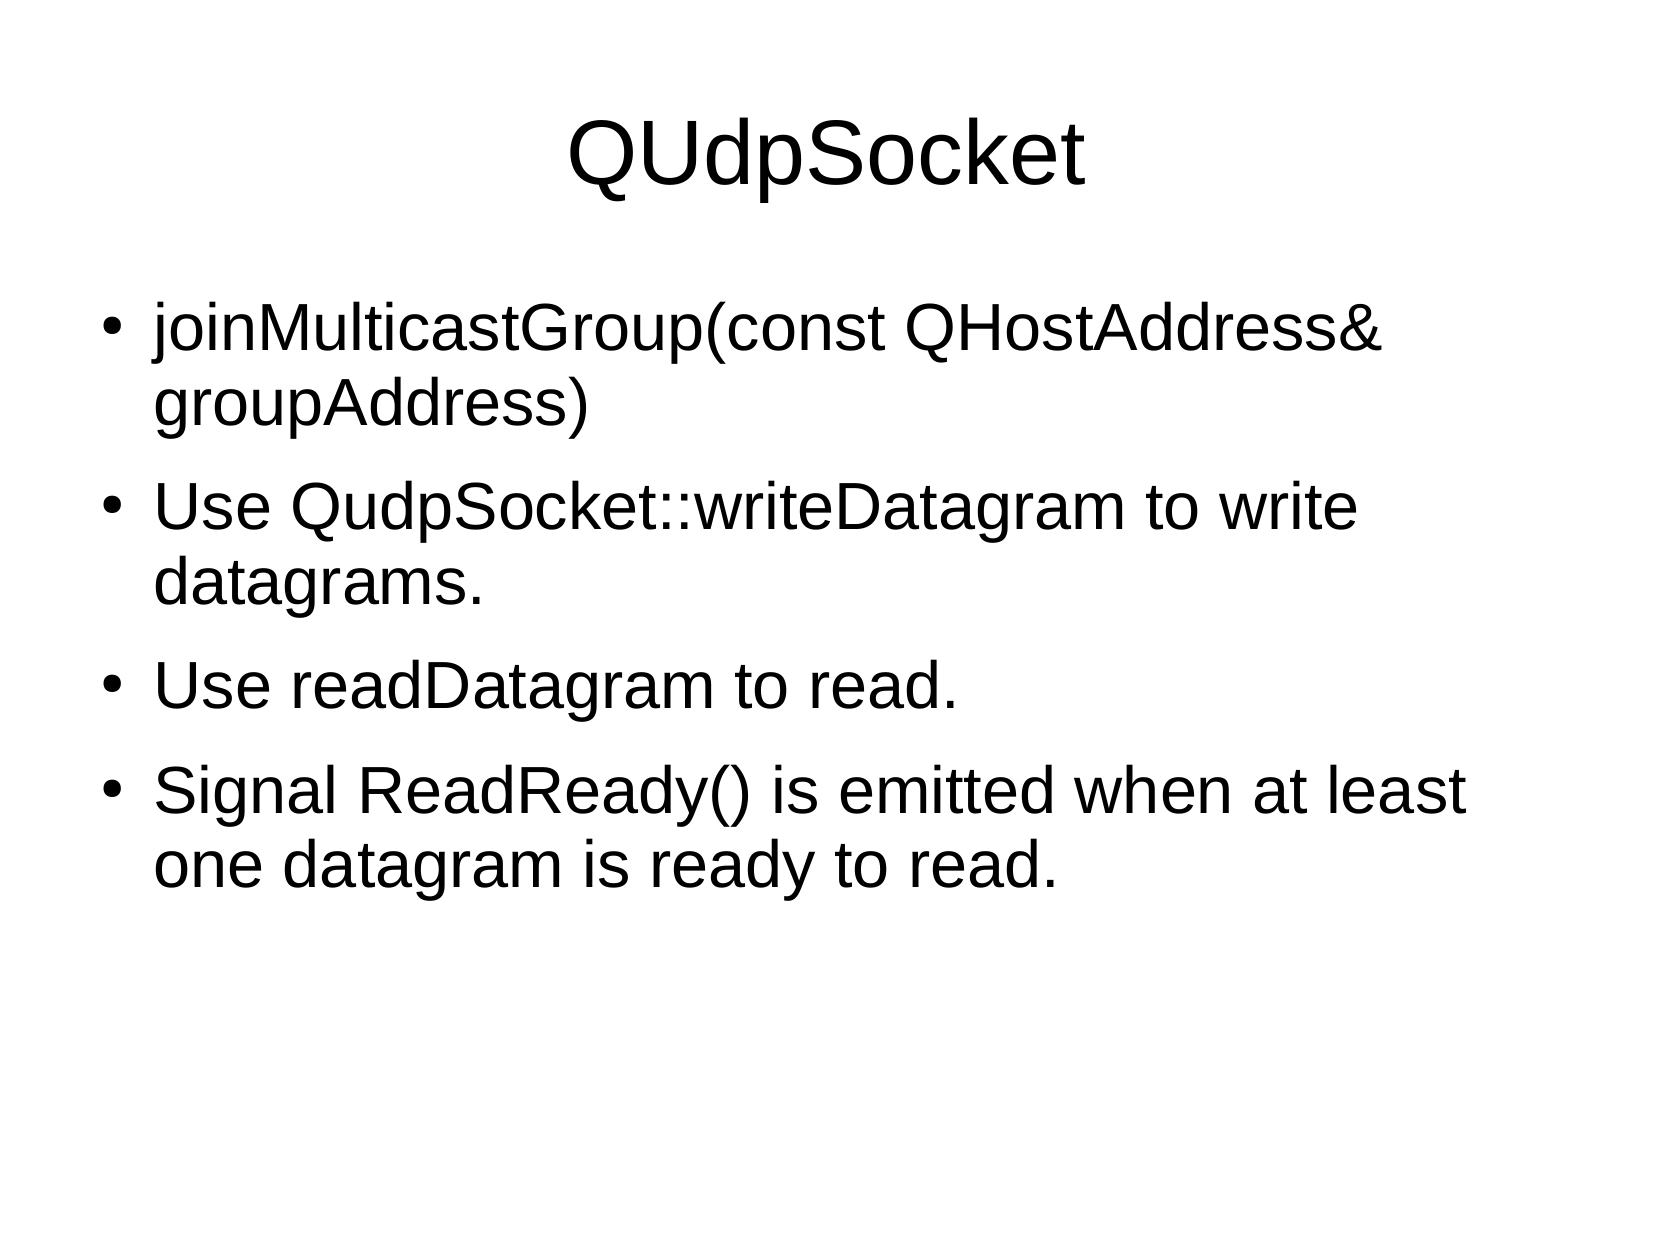

# QUdpSocket
joinMulticastGroup(const QHostAddress& groupAddress)
Use QudpSocket::writeDatagram to write datagrams.
Use readDatagram to read.
Signal ReadReady() is emitted when at least one datagram is ready to read.